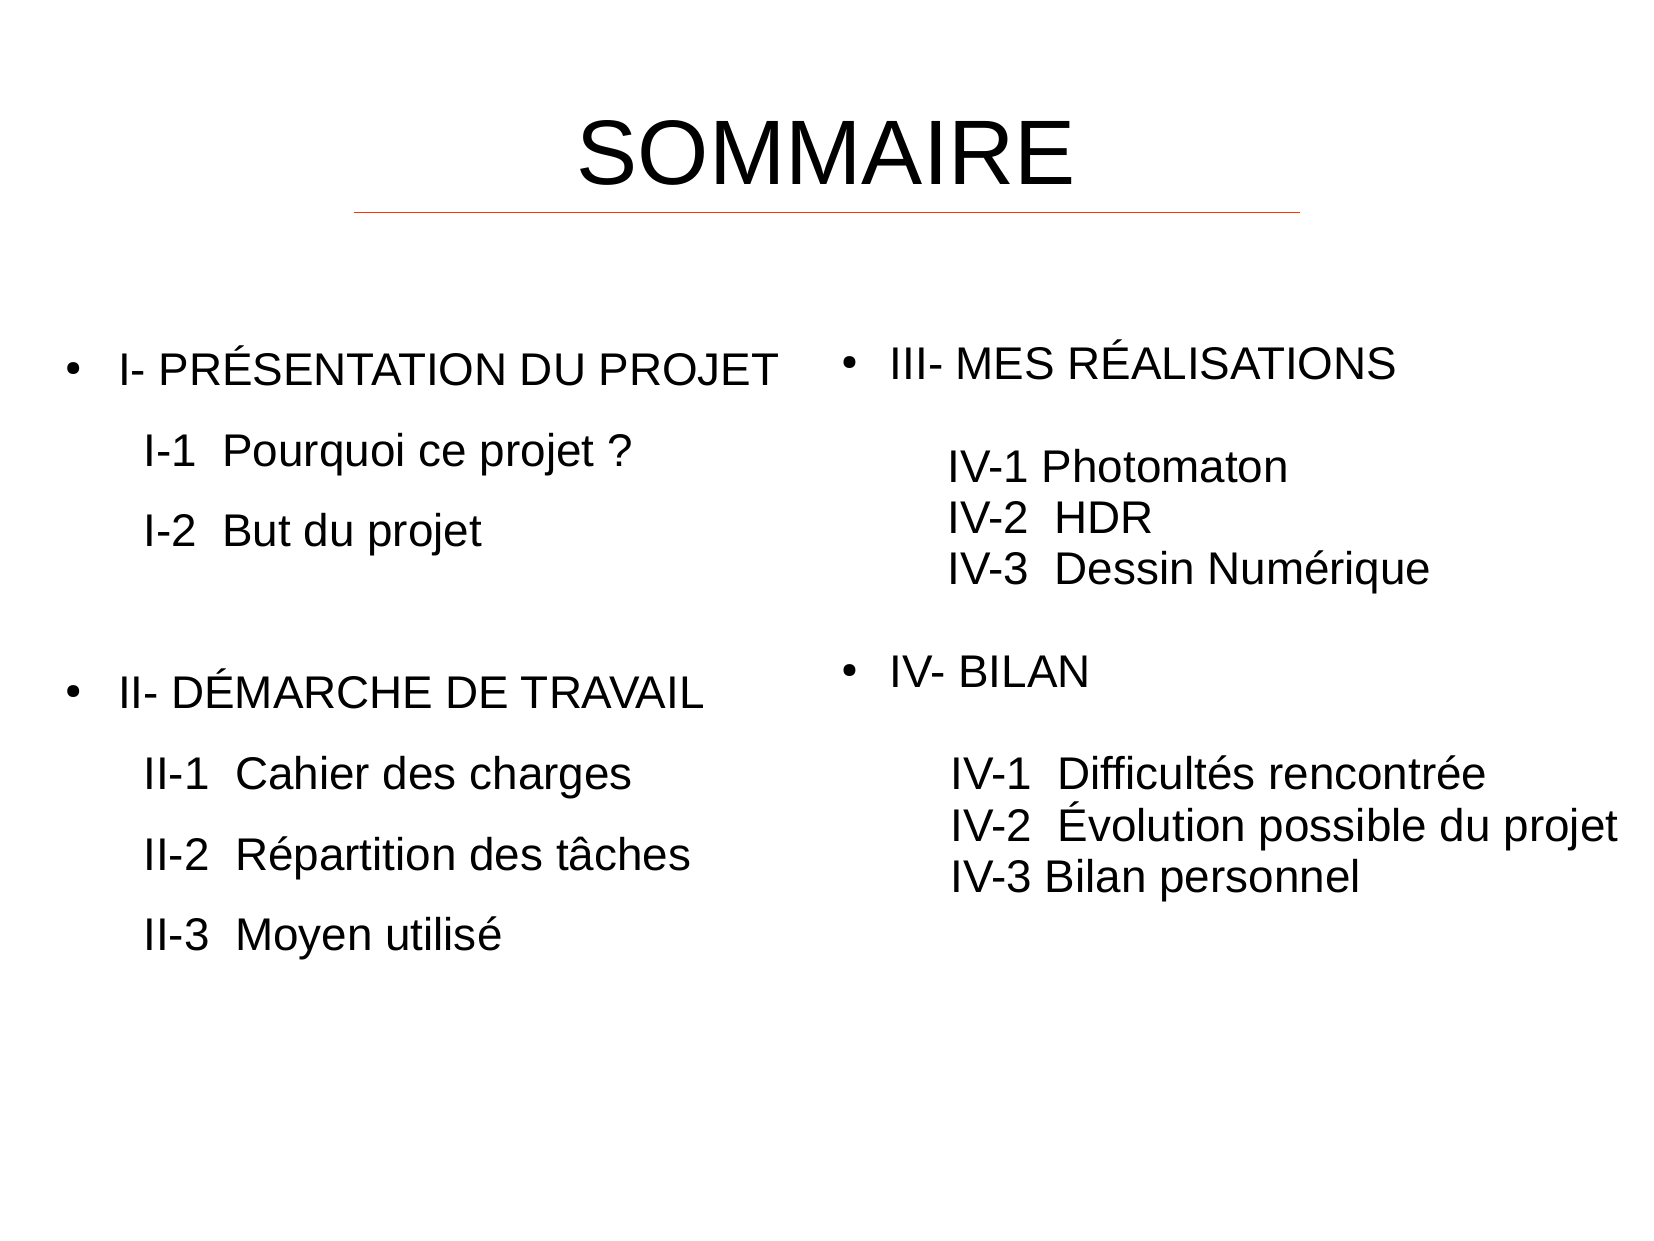

# SOMMAIRE
 III- MES RÉALISATIONS
IV-1 Photomaton
IV-2 HDR
IV-3 Dessin Numérique
 IV- BILAN
 IV-1 Difficultés rencontrée
 IV-2 Évolution possible du projet
 IV-3 Bilan personnel
I- PRÉSENTATION DU PROJET
 I-1 Pourquoi ce projet ?
 I-2 But du projet
II- DÉMARCHE DE TRAVAIL
 II-1 Cahier des charges
 II-2 Répartition des tâches
 II-3 Moyen utilisé